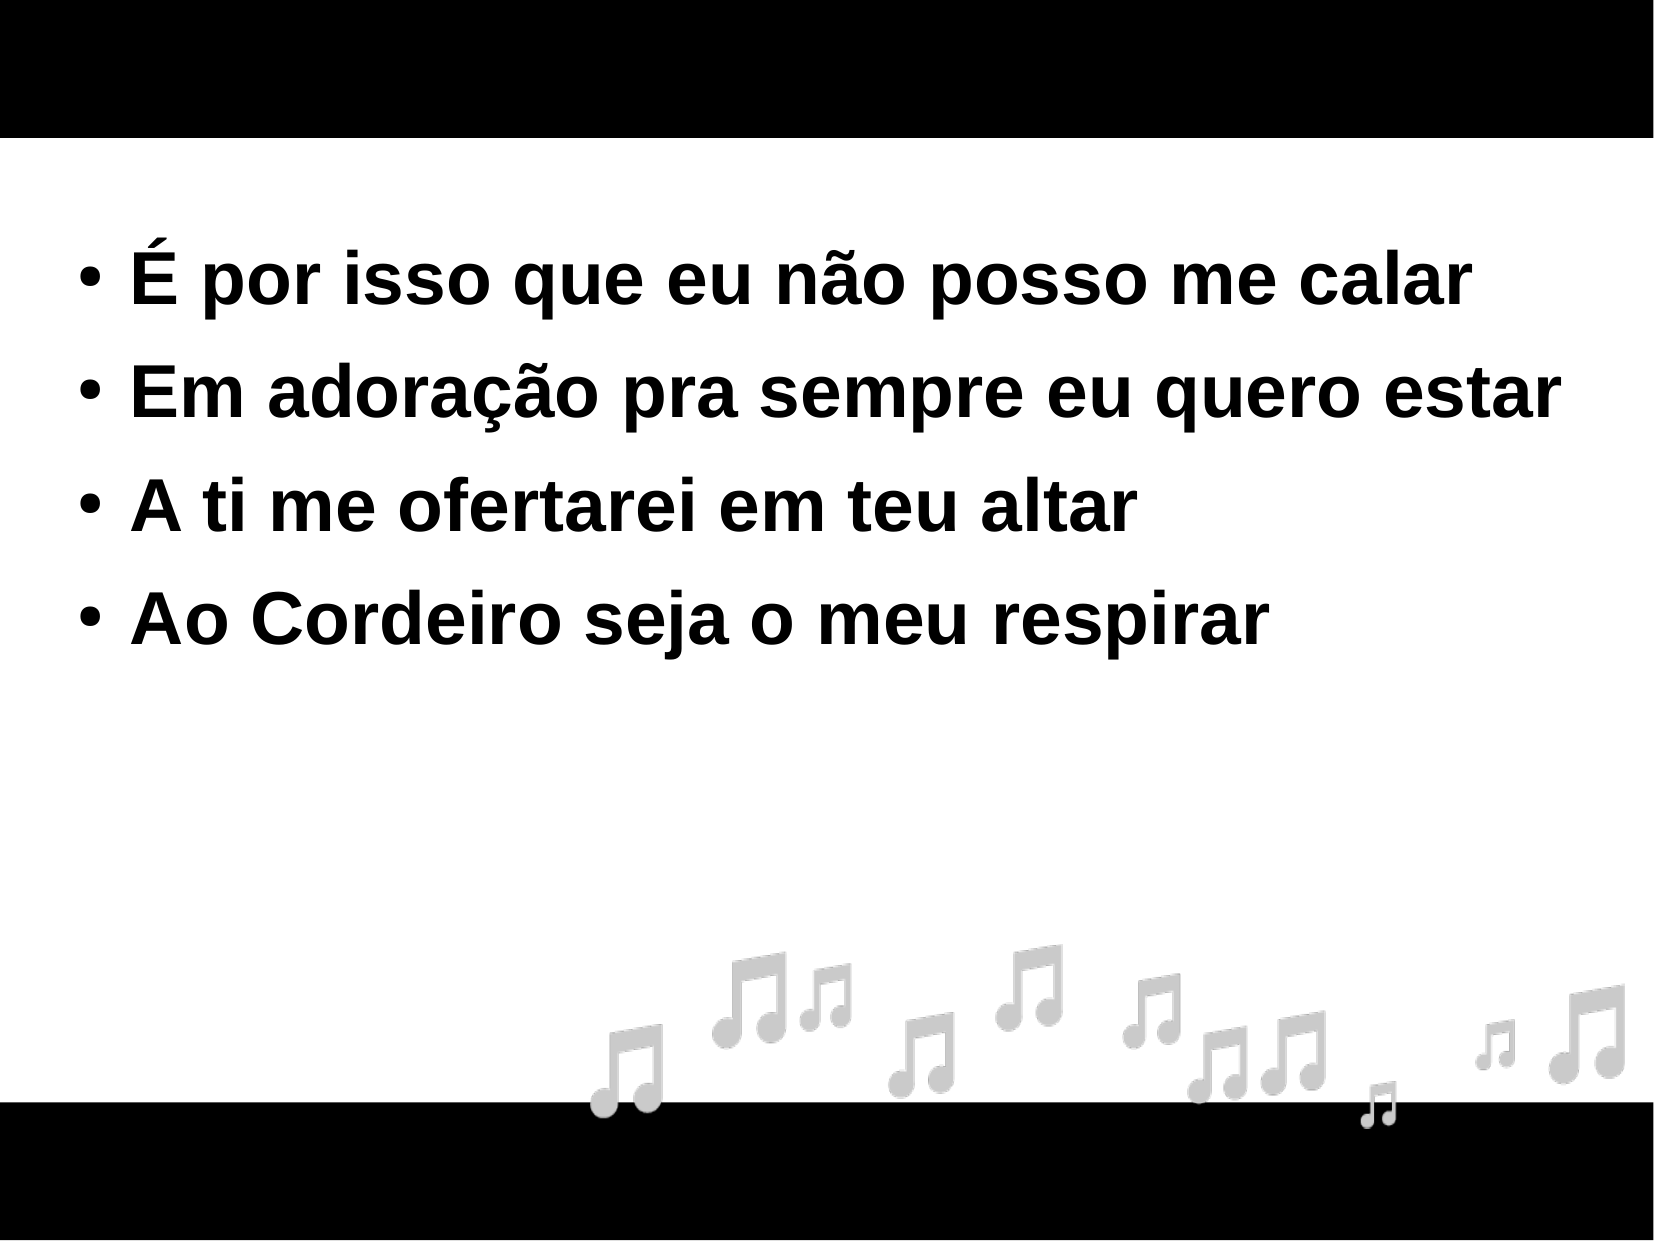

# É por isso que eu não posso me calar
Em adoração pra sempre eu quero estar
A ti me ofertarei em teu altar
Ao Cordeiro seja o meu respirar